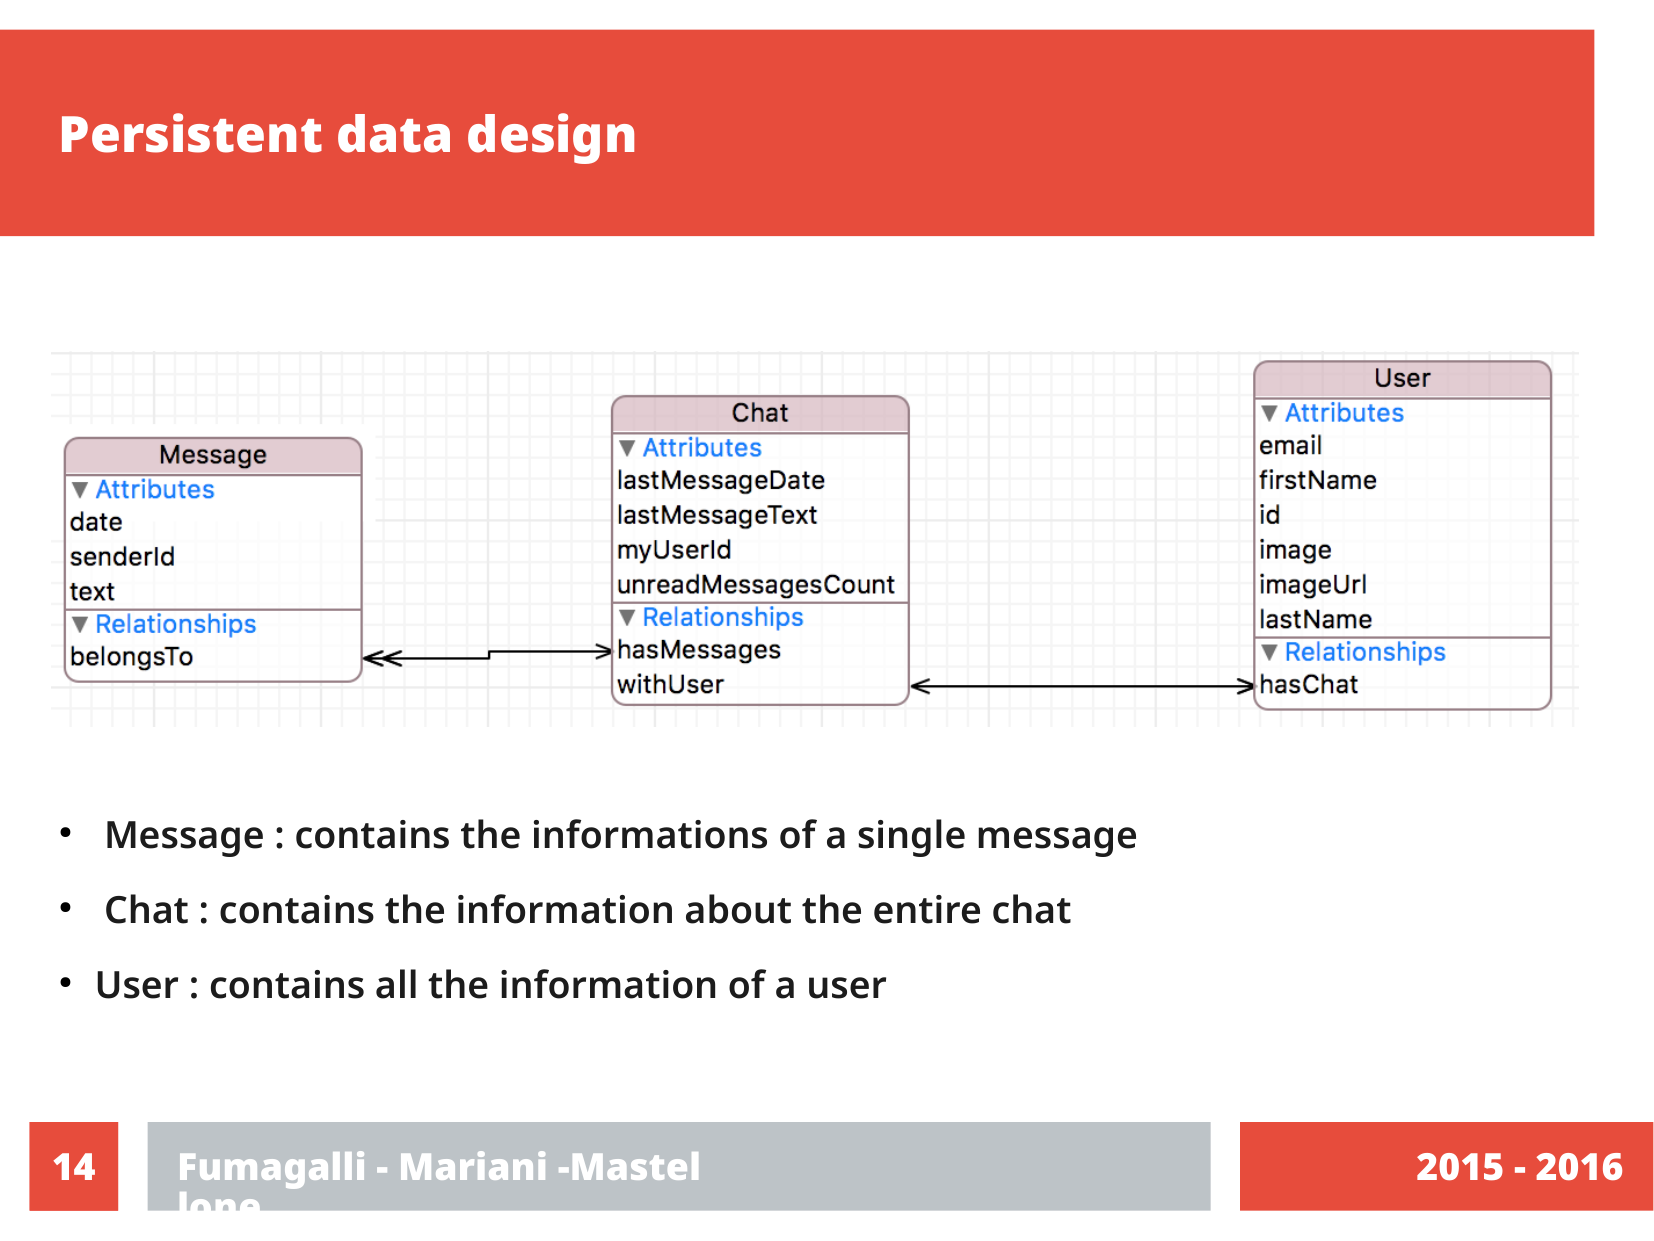

# Persistent data design
 Message : contains the informations of a single message
 Chat : contains the information about the entire chat
User : contains all the information of a user
14
Fumagalli - Mariani -Mastellone
2015 - 2016